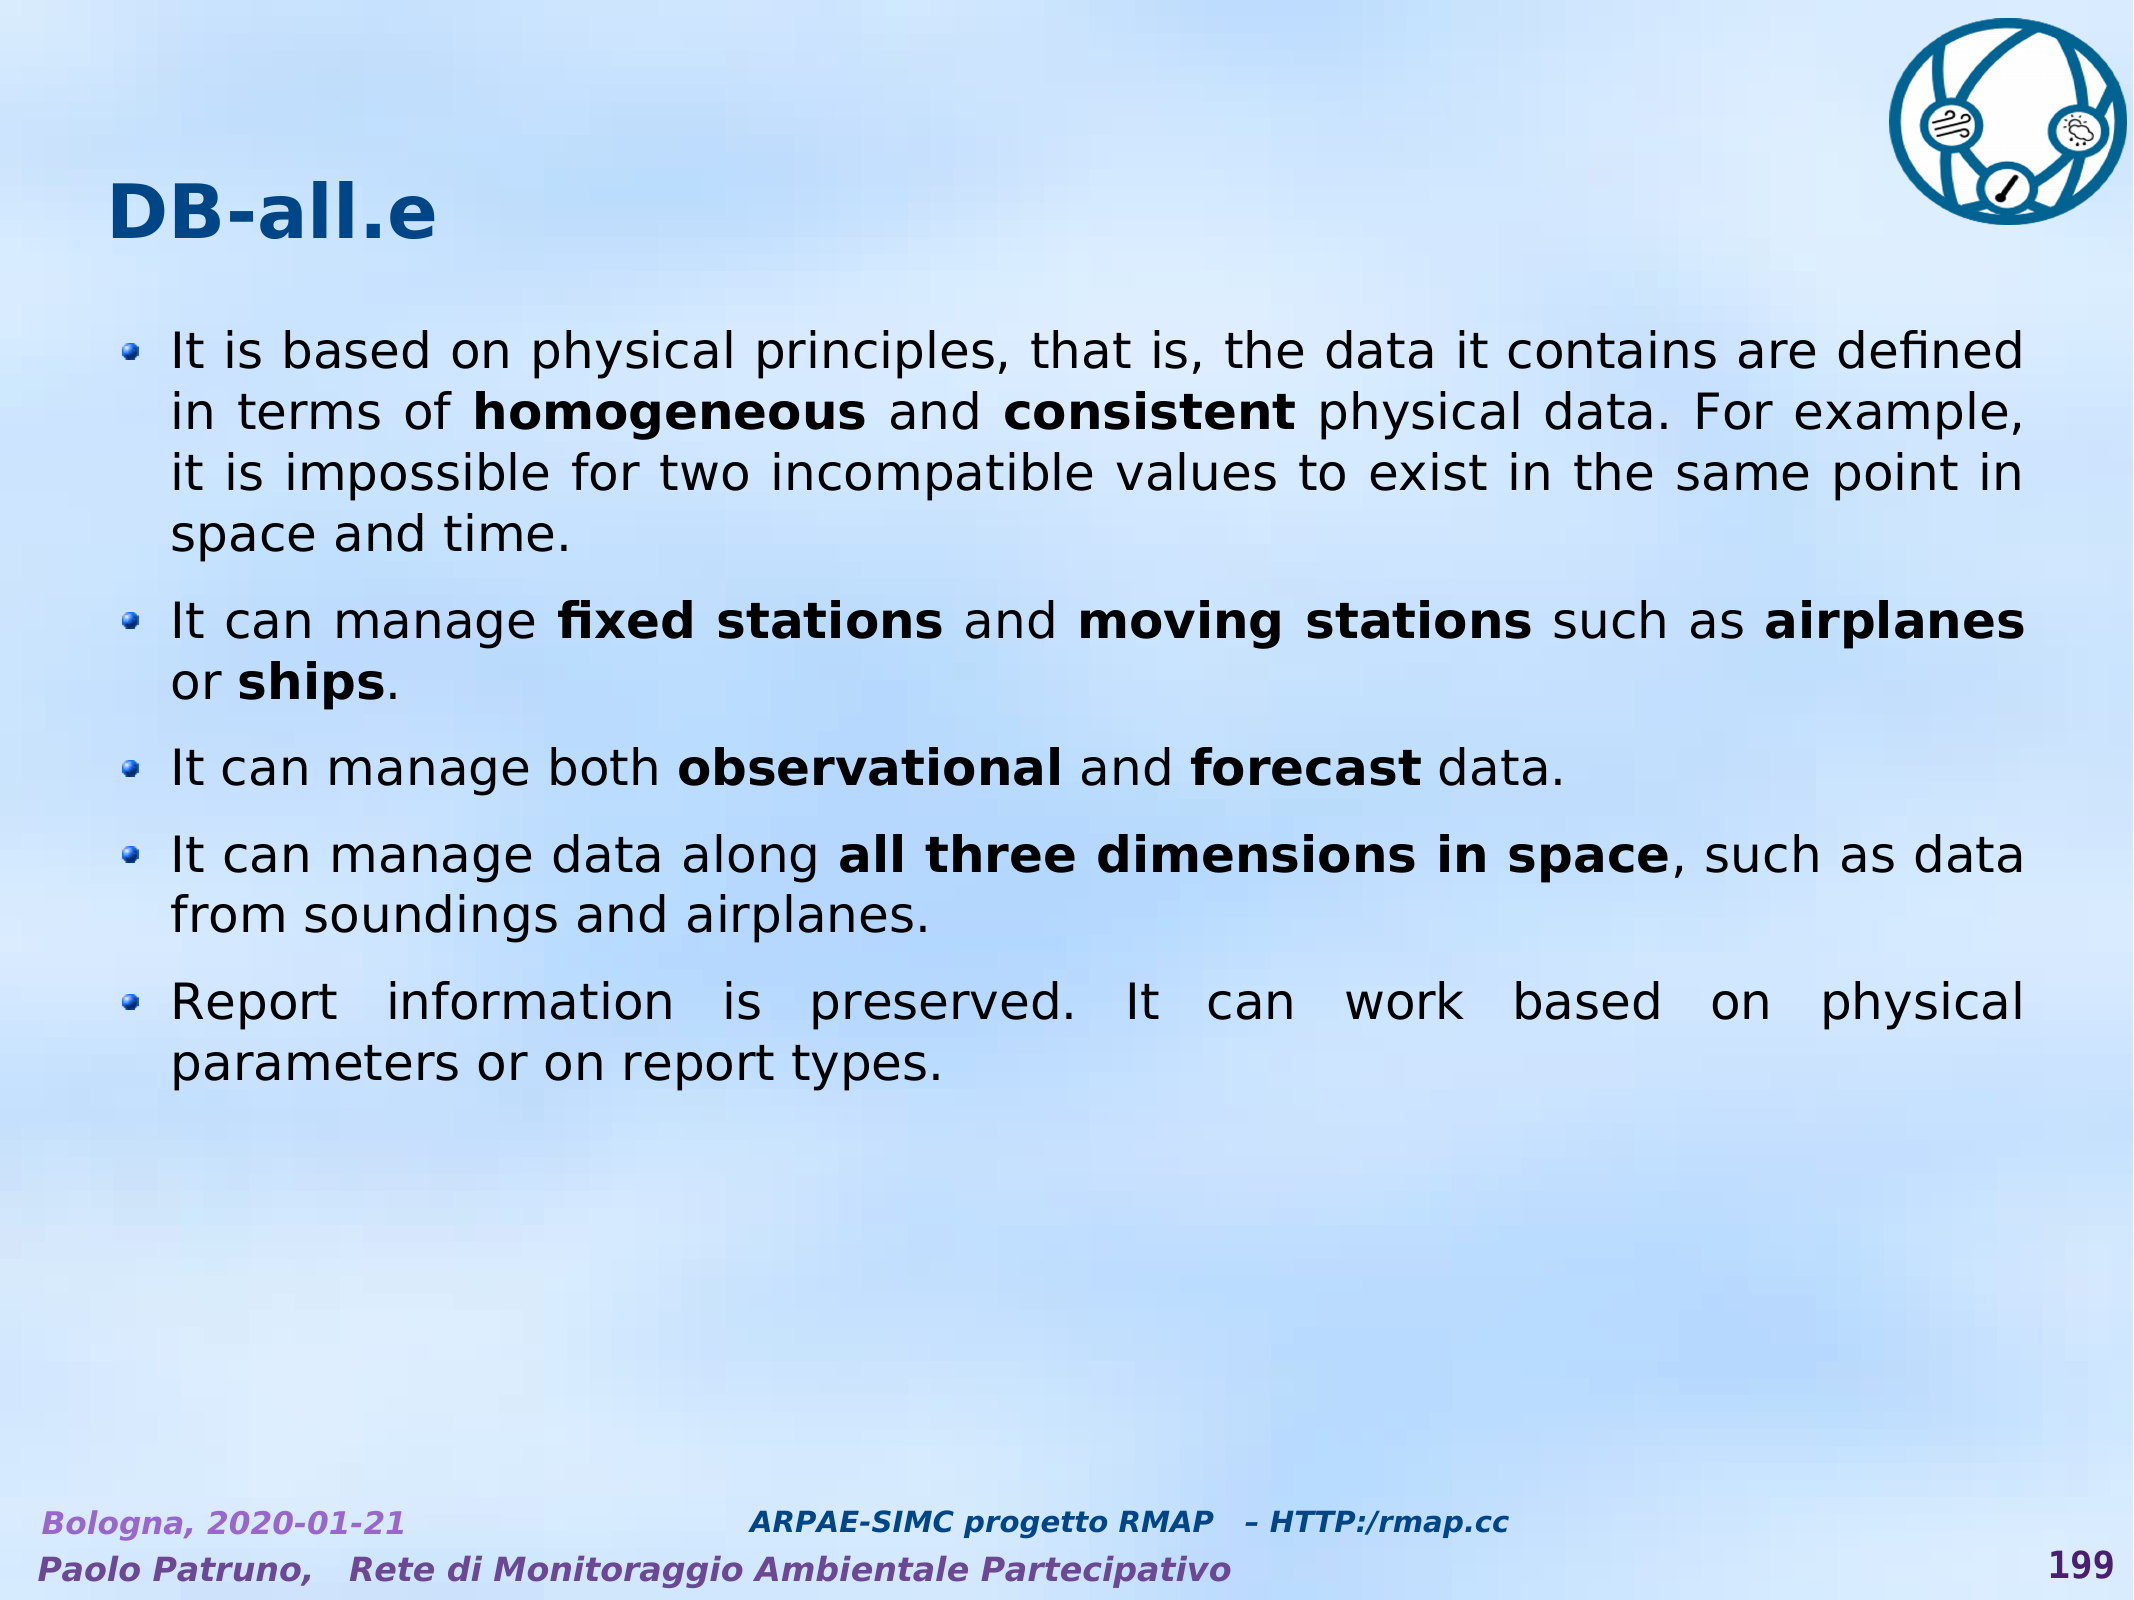

# DB-all.e
It is based on physical principles, that is, the data it contains are defined in terms of homogeneous and consistent physical data. For example, it is impossible for two incompatible values to exist in the same point in space and time.
It can manage fixed stations and moving stations such as airplanes or ships.
It can manage both observational and forecast data.
It can manage data along all three dimensions in space, such as data from soundings and airplanes.
Report information is preserved. It can work based on physical parameters or on report types.